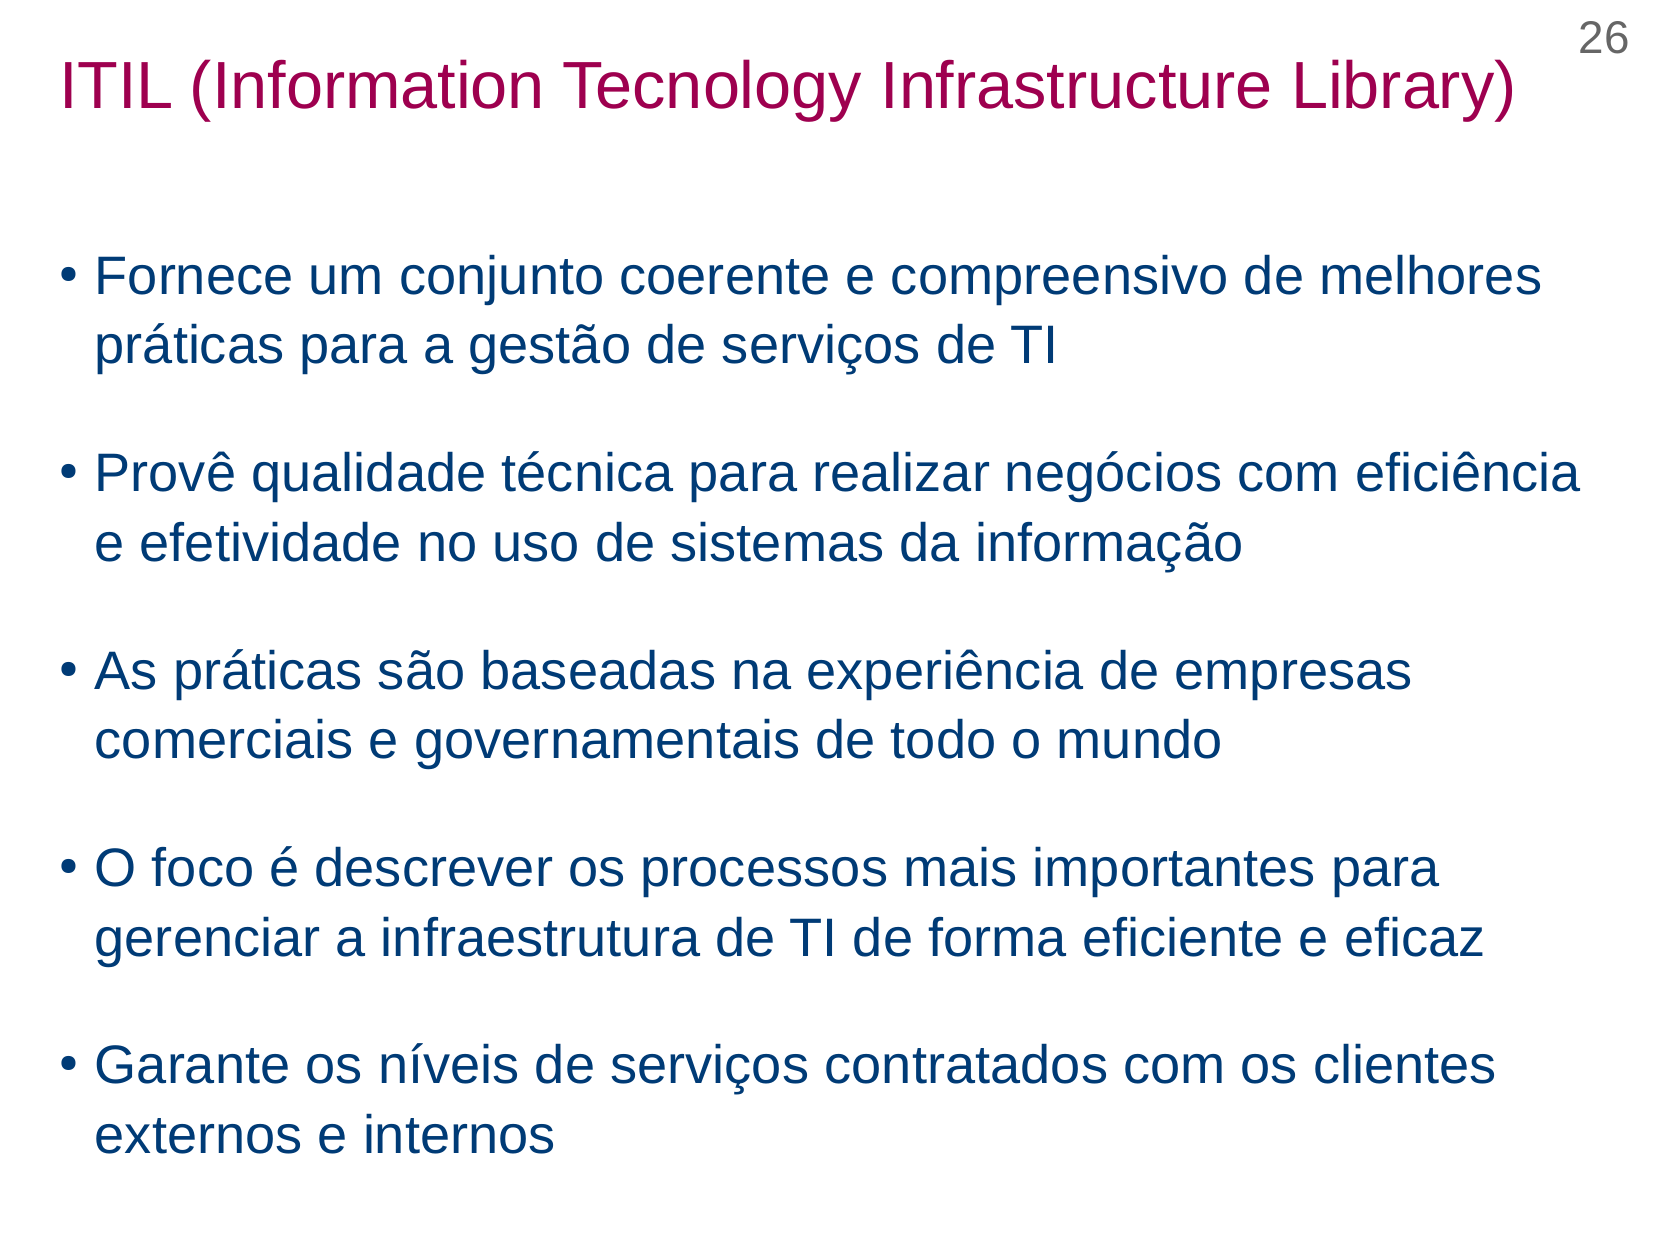

26
# ITIL (Information Tecnology Infrastructure Library)
Fornece um conjunto coerente e compreensivo de melhores práticas para a gestão de serviços de TI
Provê qualidade técnica para realizar negócios com eficiência e efetividade no uso de sistemas da informação
As práticas são baseadas na experiência de empresas comerciais e governamentais de todo o mundo
O foco é descrever os processos mais importantes para gerenciar a infraestrutura de TI de forma eficiente e eficaz
Garante os níveis de serviços contratados com os clientes externos e internos